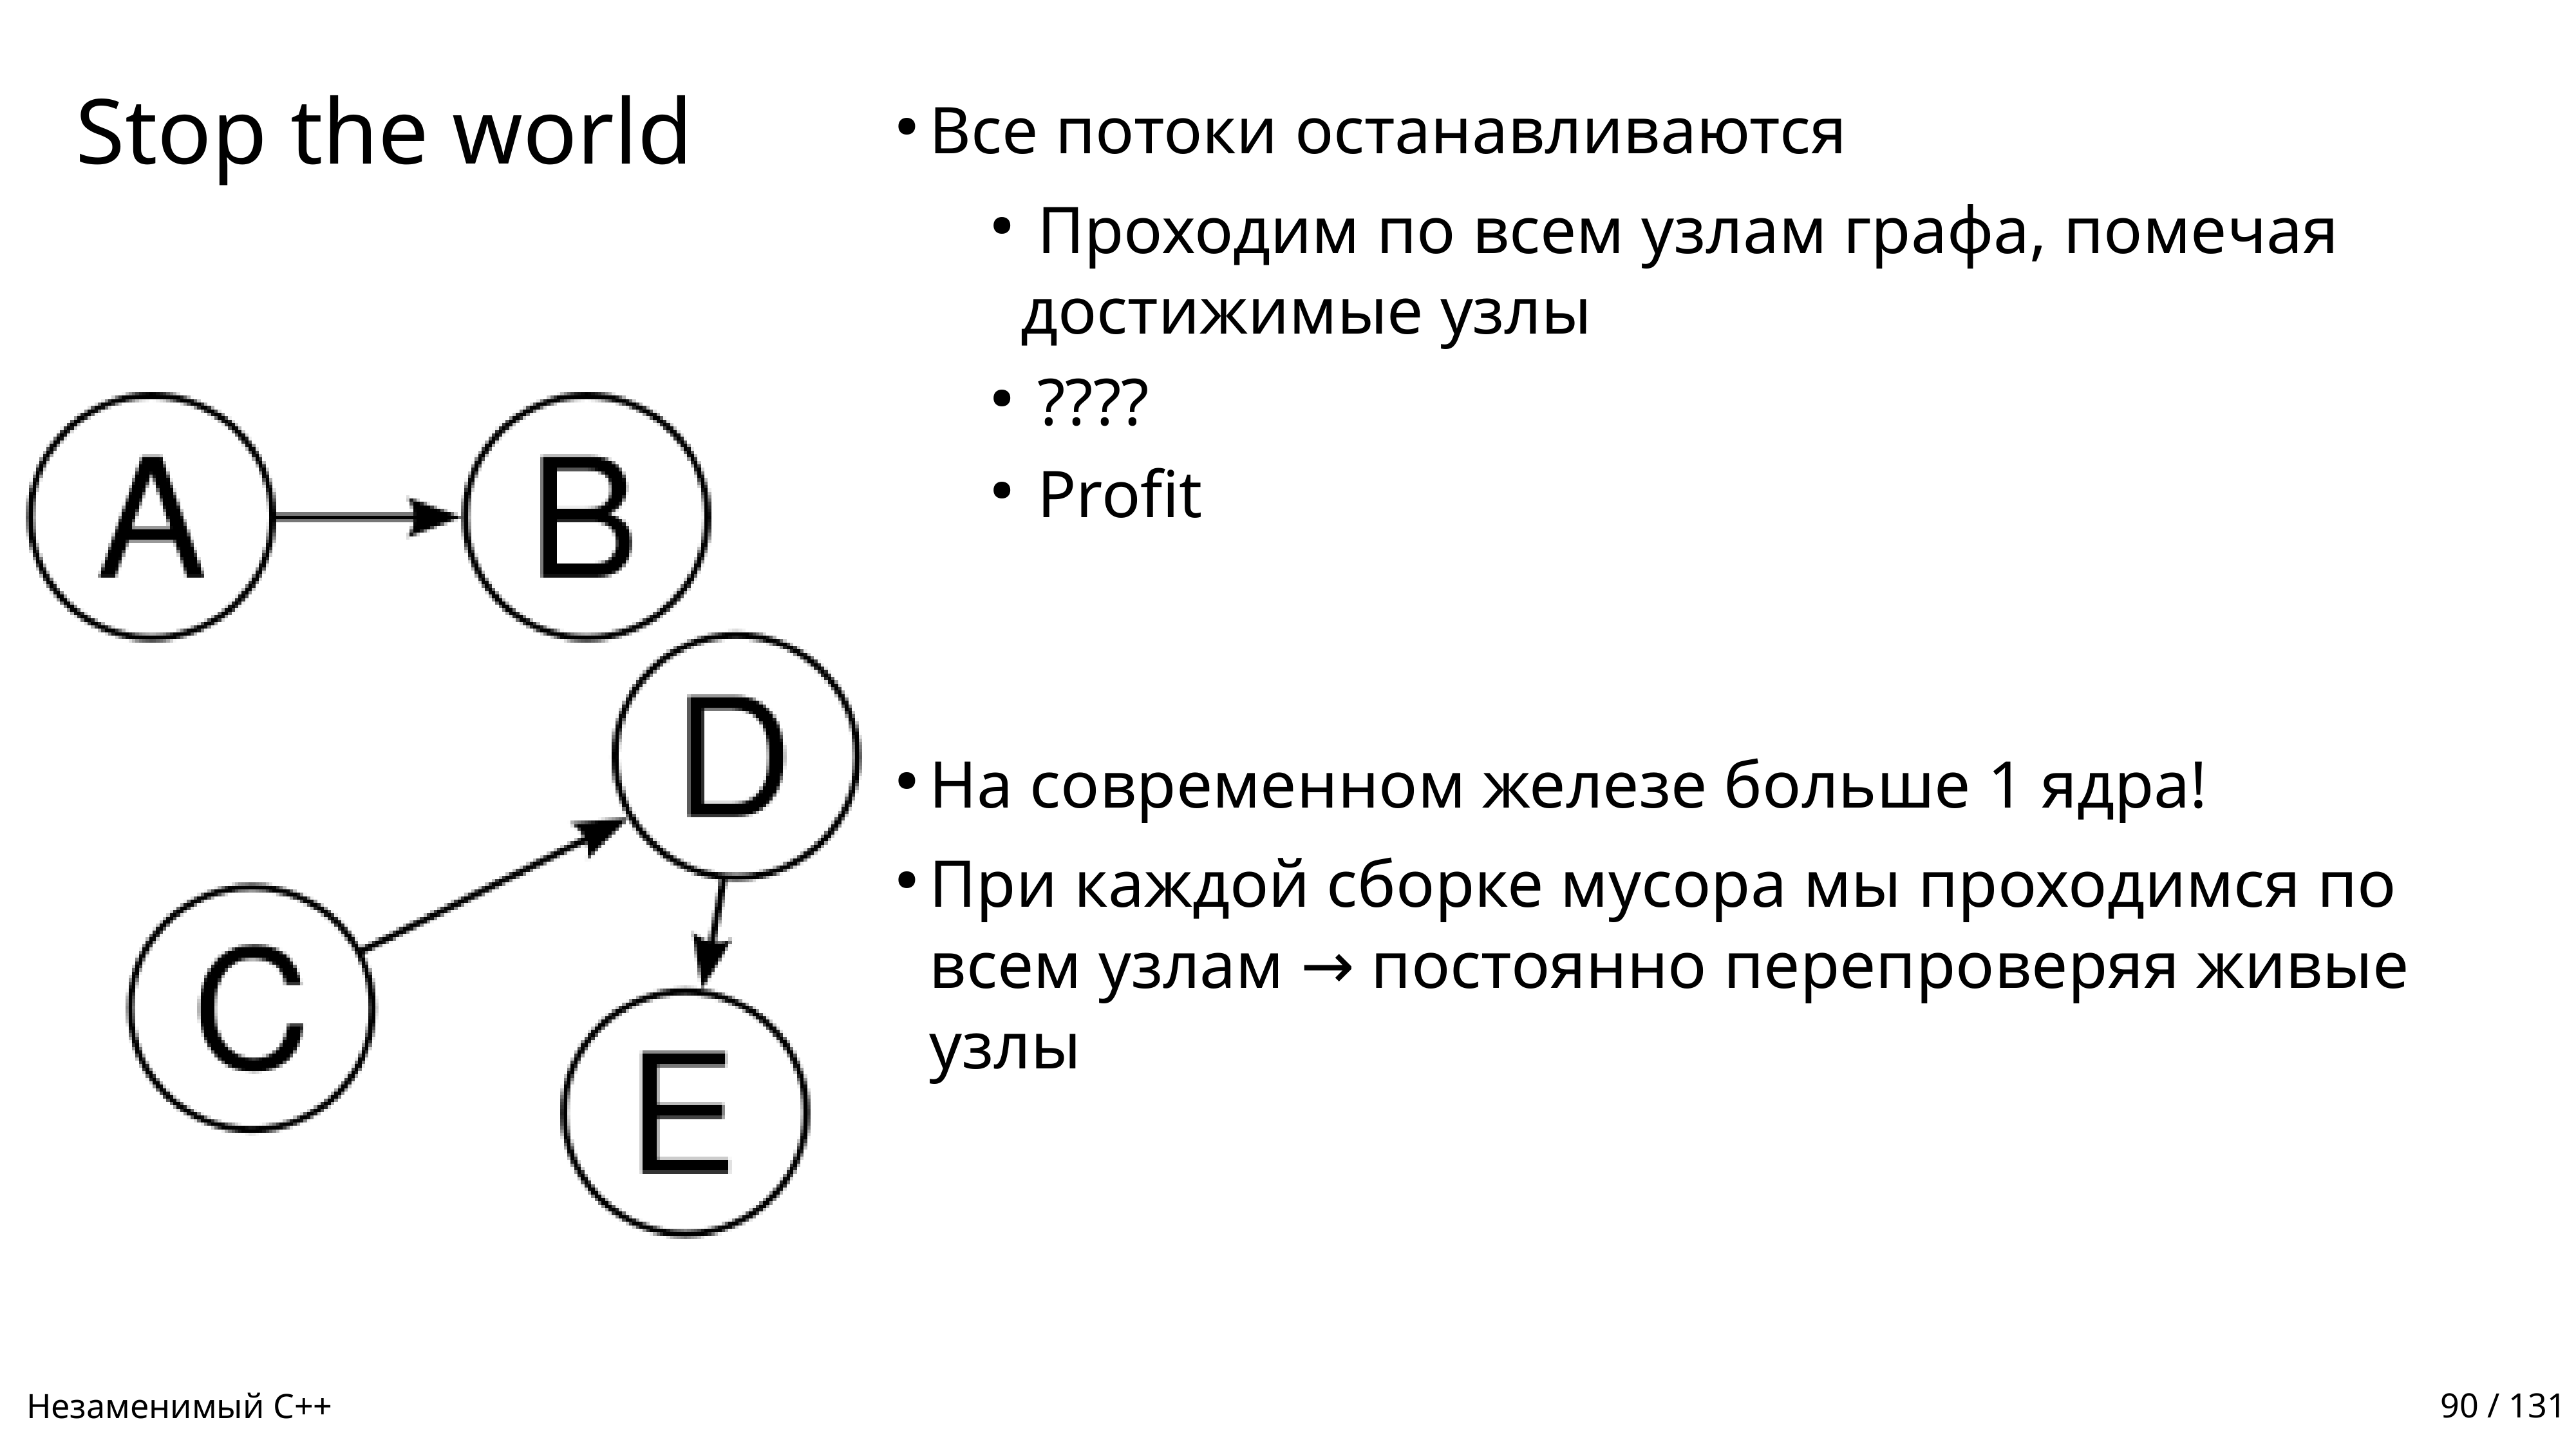

# Stop the world
Все потоки останавливаются
 Проходим по всем узлам графа, помечая достижимые узлы
 ????
 Profit
На современном железе больше 1 ядра!
При каждой сборке мусора мы проходимся по всем узлам → постоянно перепроверяя живые узлы
Незаменимый C++